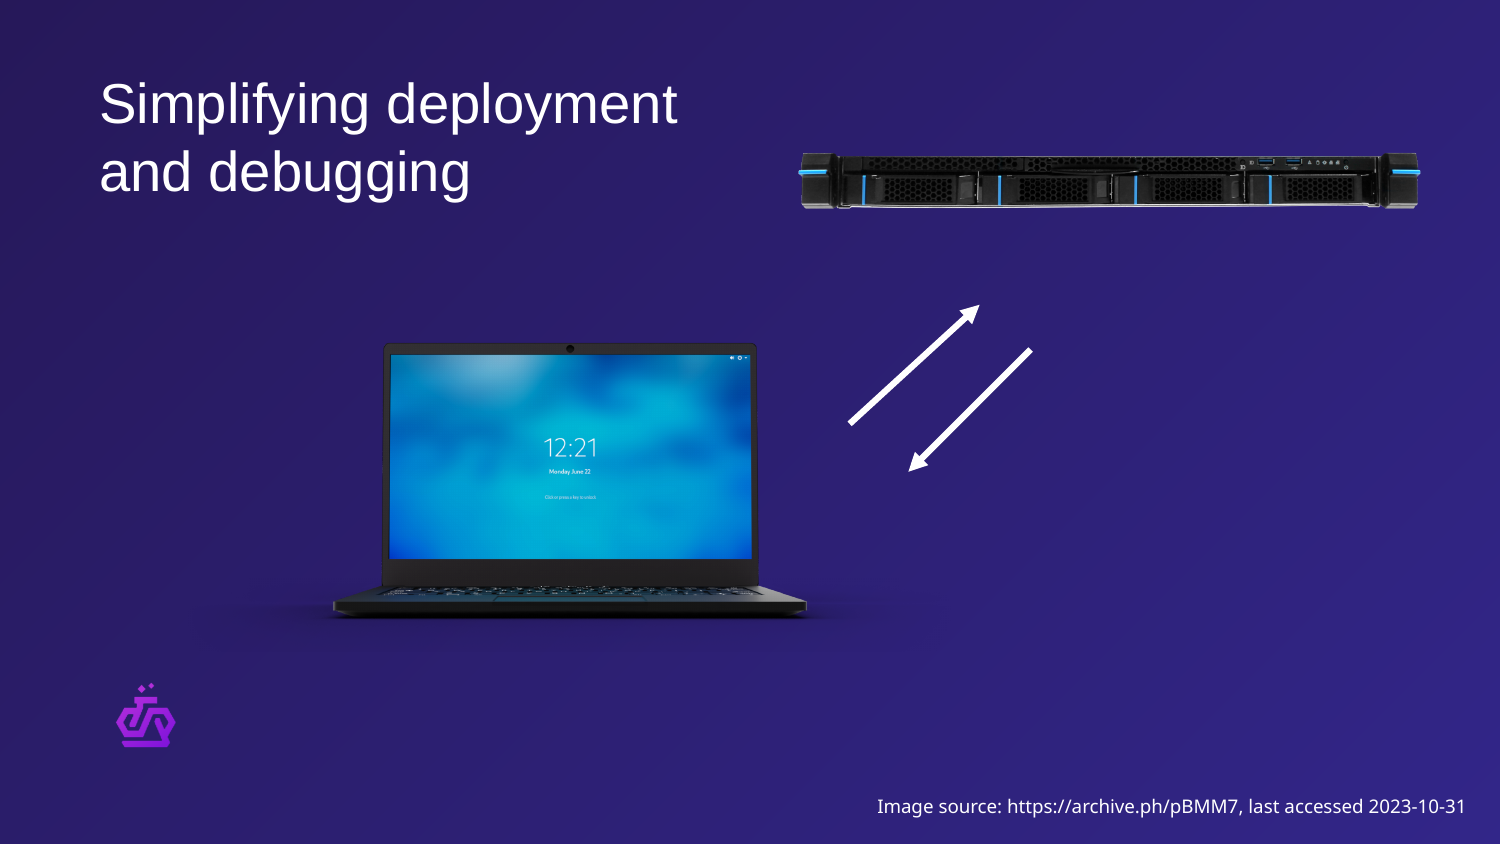

Simplifying deployment
and debugging
Image source: https://archive.ph/pBMM7, last accessed 2023-10-31